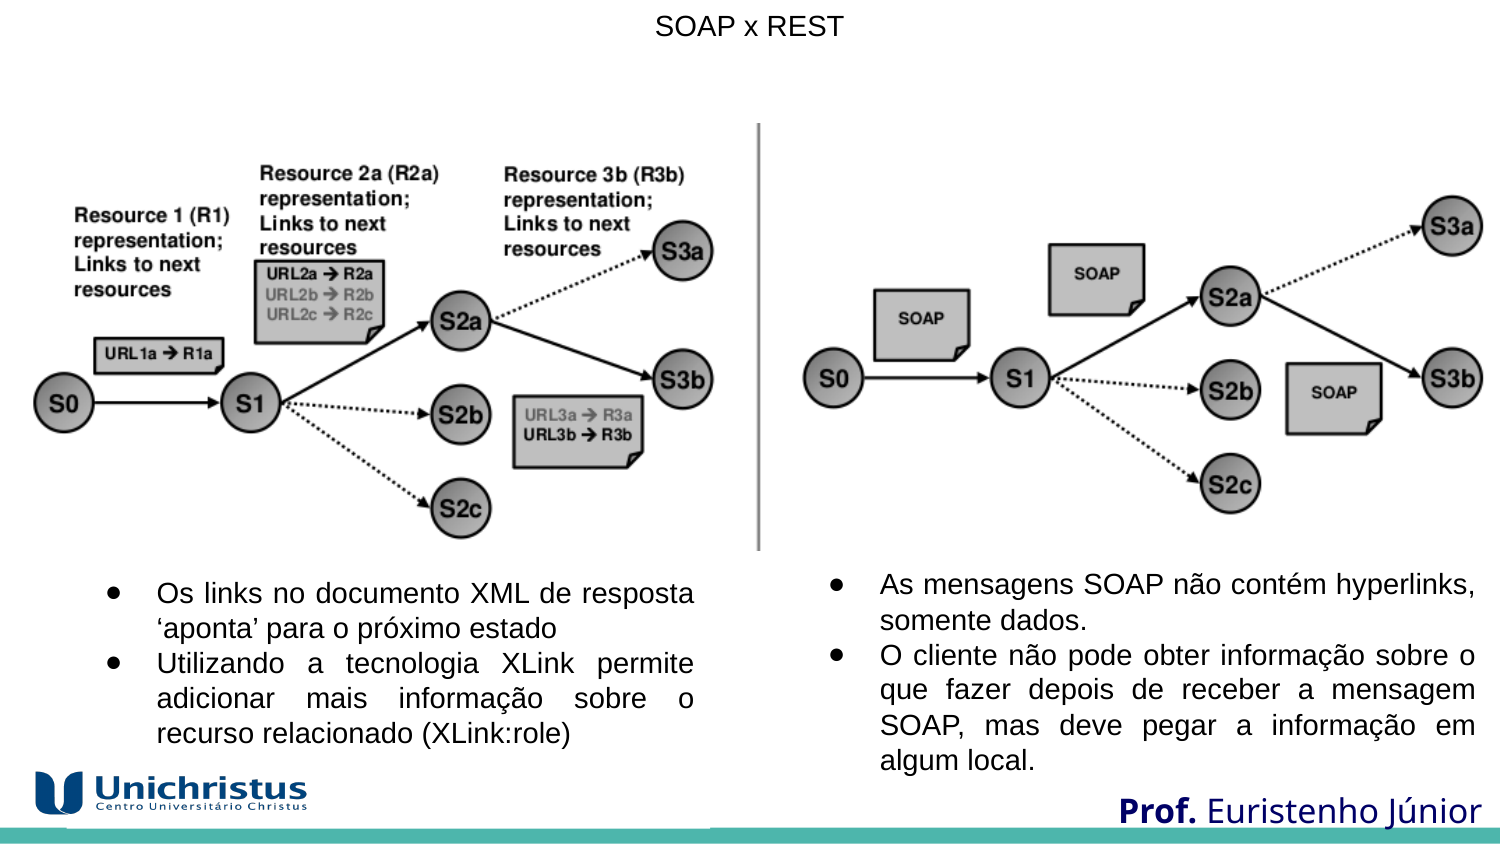

# SOAP x REST
As mensagens SOAP não contém hyperlinks, somente dados.
O cliente não pode obter informação sobre o que fazer depois de receber a mensagem SOAP, mas deve pegar a informação em algum local.
Os links no documento XML de resposta ‘aponta’ para o próximo estado
Utilizando a tecnologia XLink permite adicionar mais informação sobre o recurso relacionado (XLink:role)
Prof. Euristenho Júnior